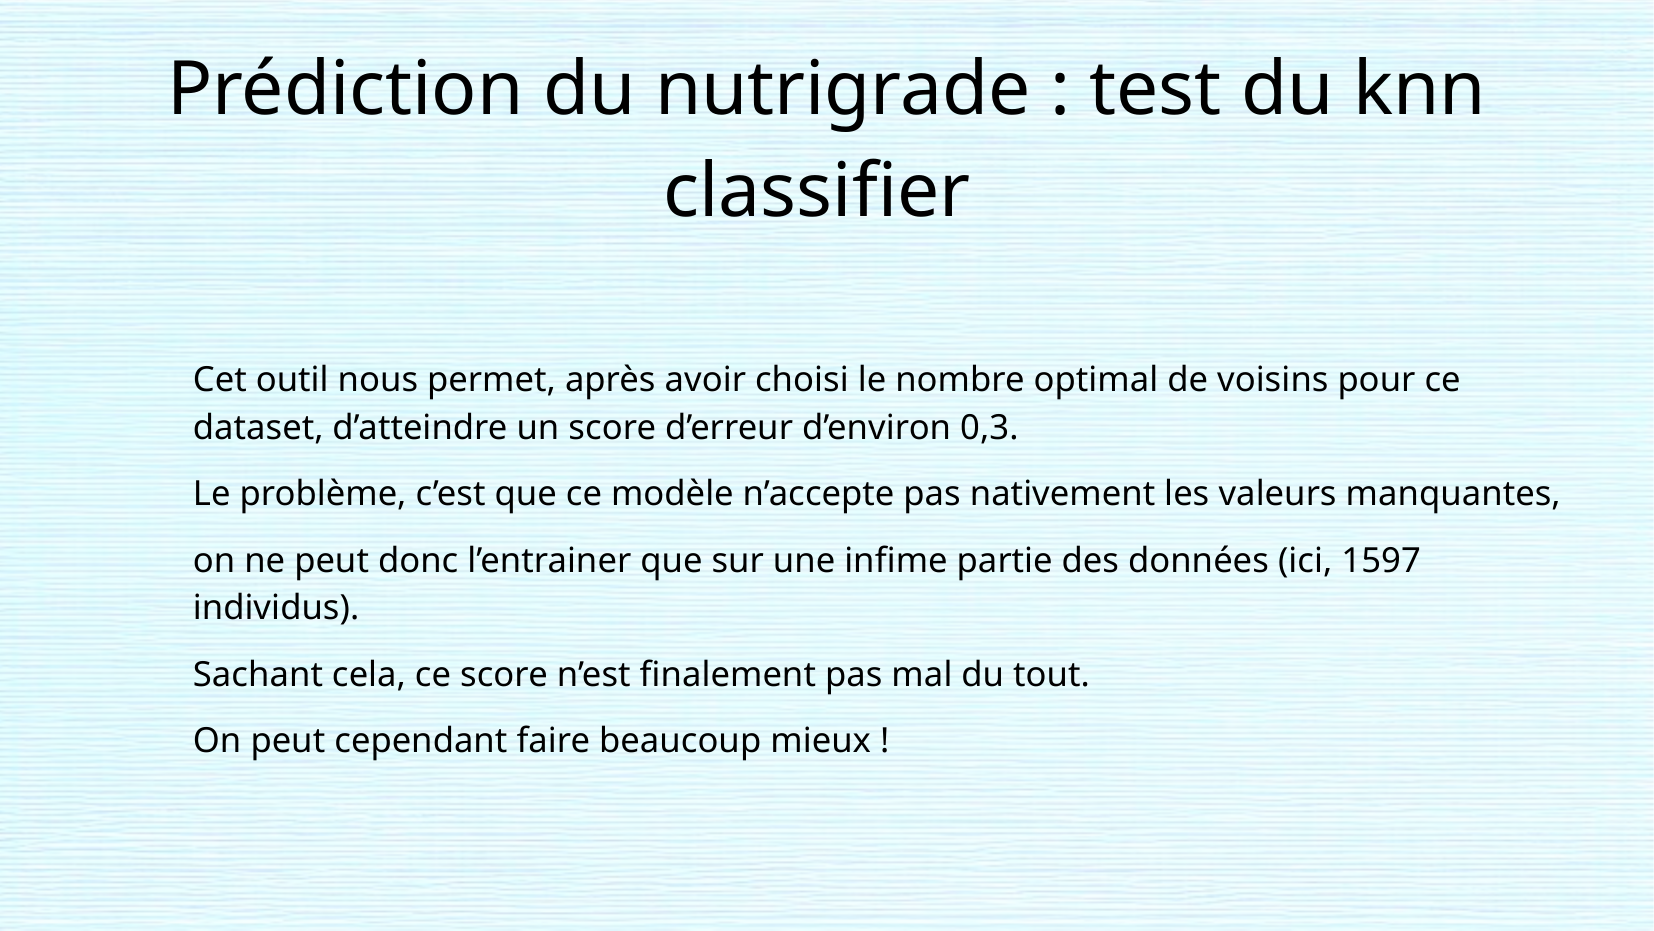

# Prédiction du nutrigrade : test du knn classifier
Cet outil nous permet, après avoir choisi le nombre optimal de voisins pour ce dataset, d’atteindre un score d’erreur d’environ 0,3.
Le problème, c’est que ce modèle n’accepte pas nativement les valeurs manquantes,
on ne peut donc l’entrainer que sur une infime partie des données (ici, 1597 individus).
Sachant cela, ce score n’est finalement pas mal du tout.
On peut cependant faire beaucoup mieux !